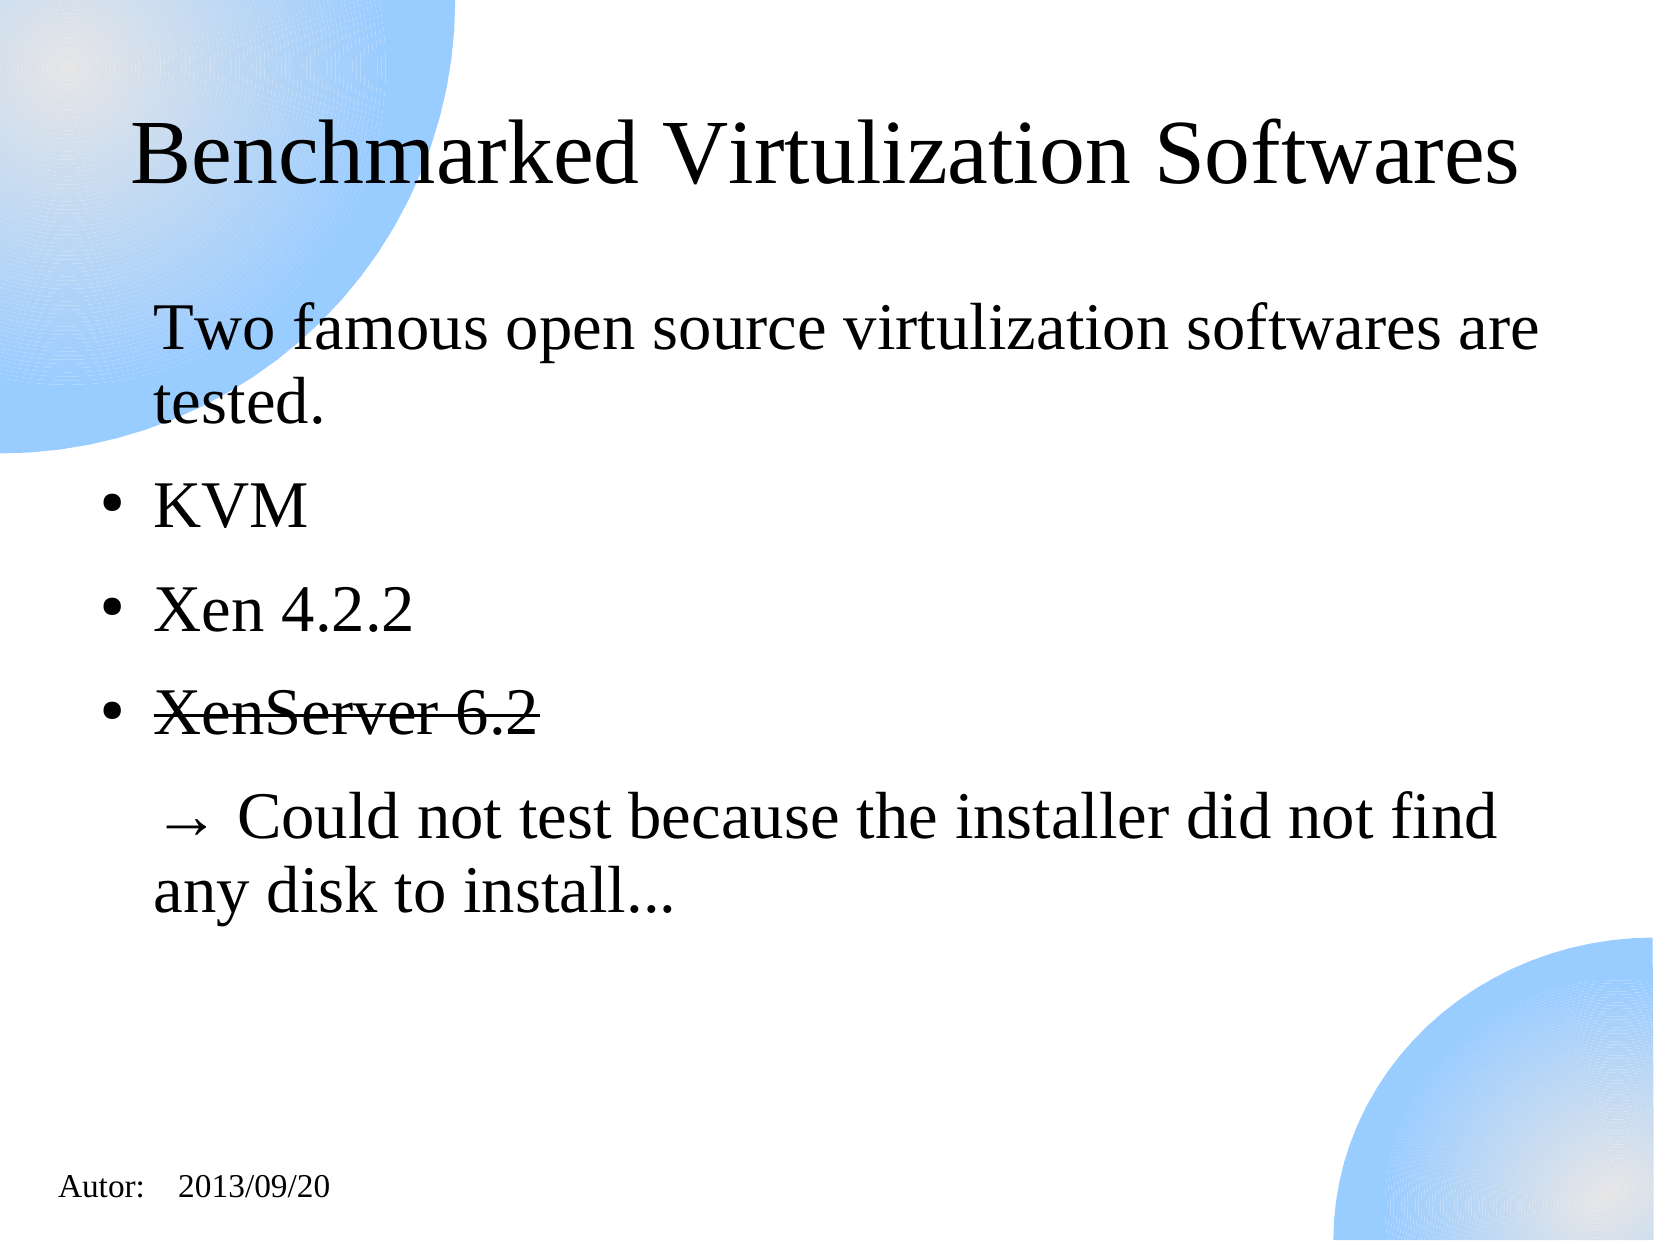

# Benchmarked Virtulization Softwares
Two famous open source virtulization softwares are tested.
KVM
Xen 4.2.2
XenServer 6.2
→ Could not test because the installer did not find any disk to install...